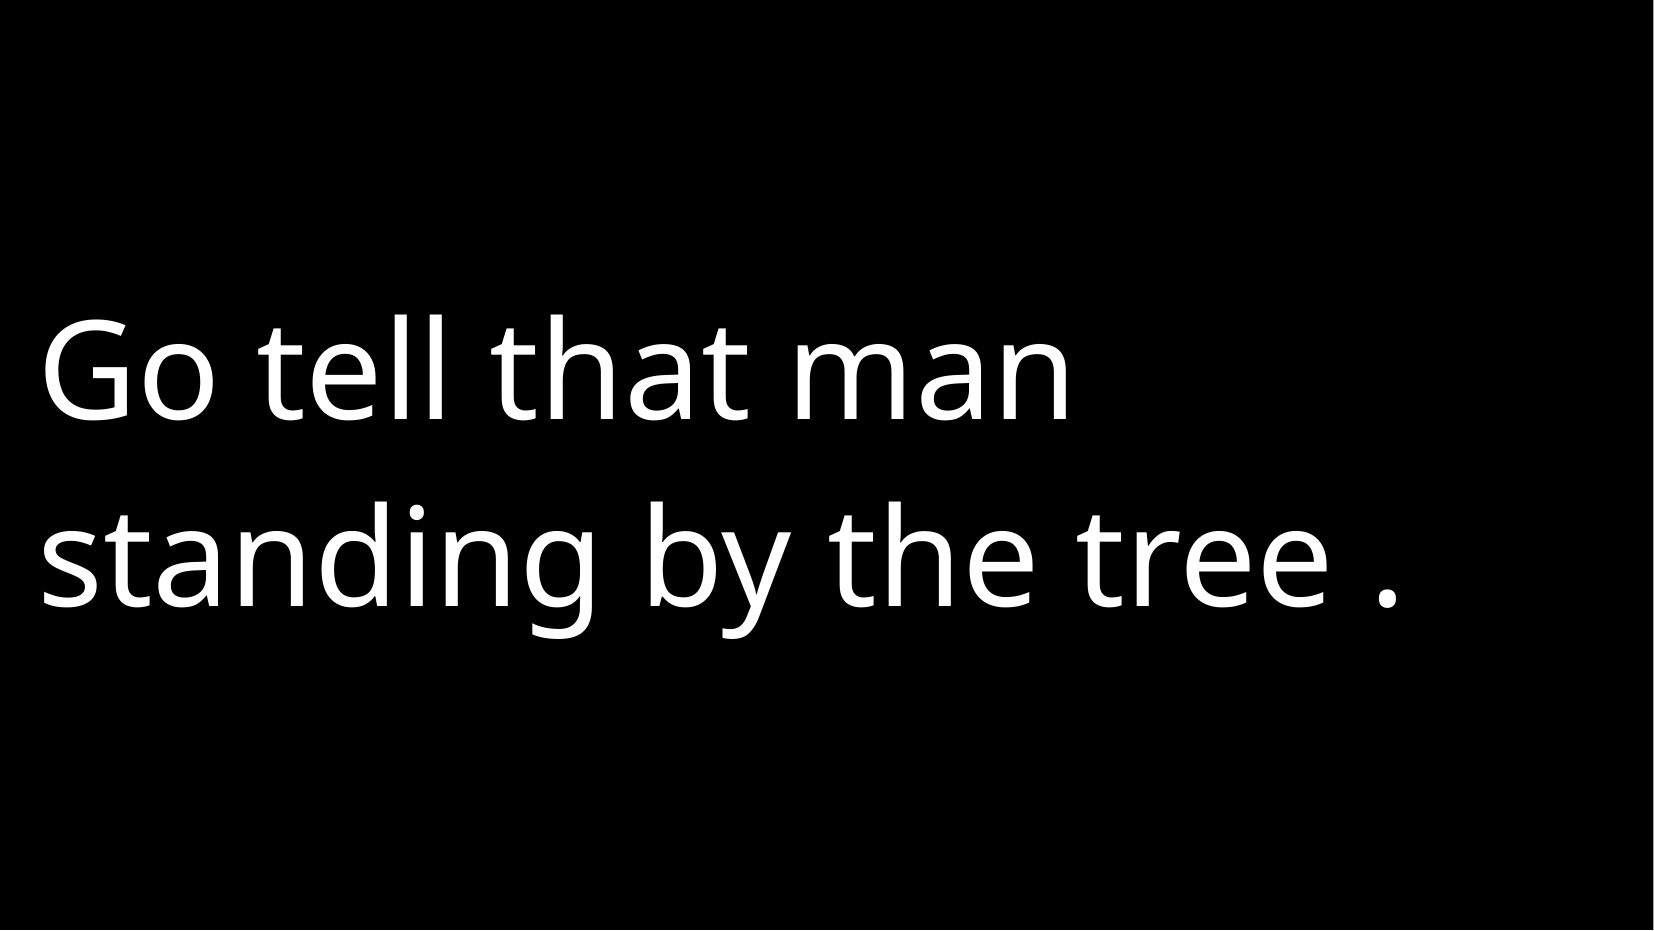

# Go tell that man standing by the tree .